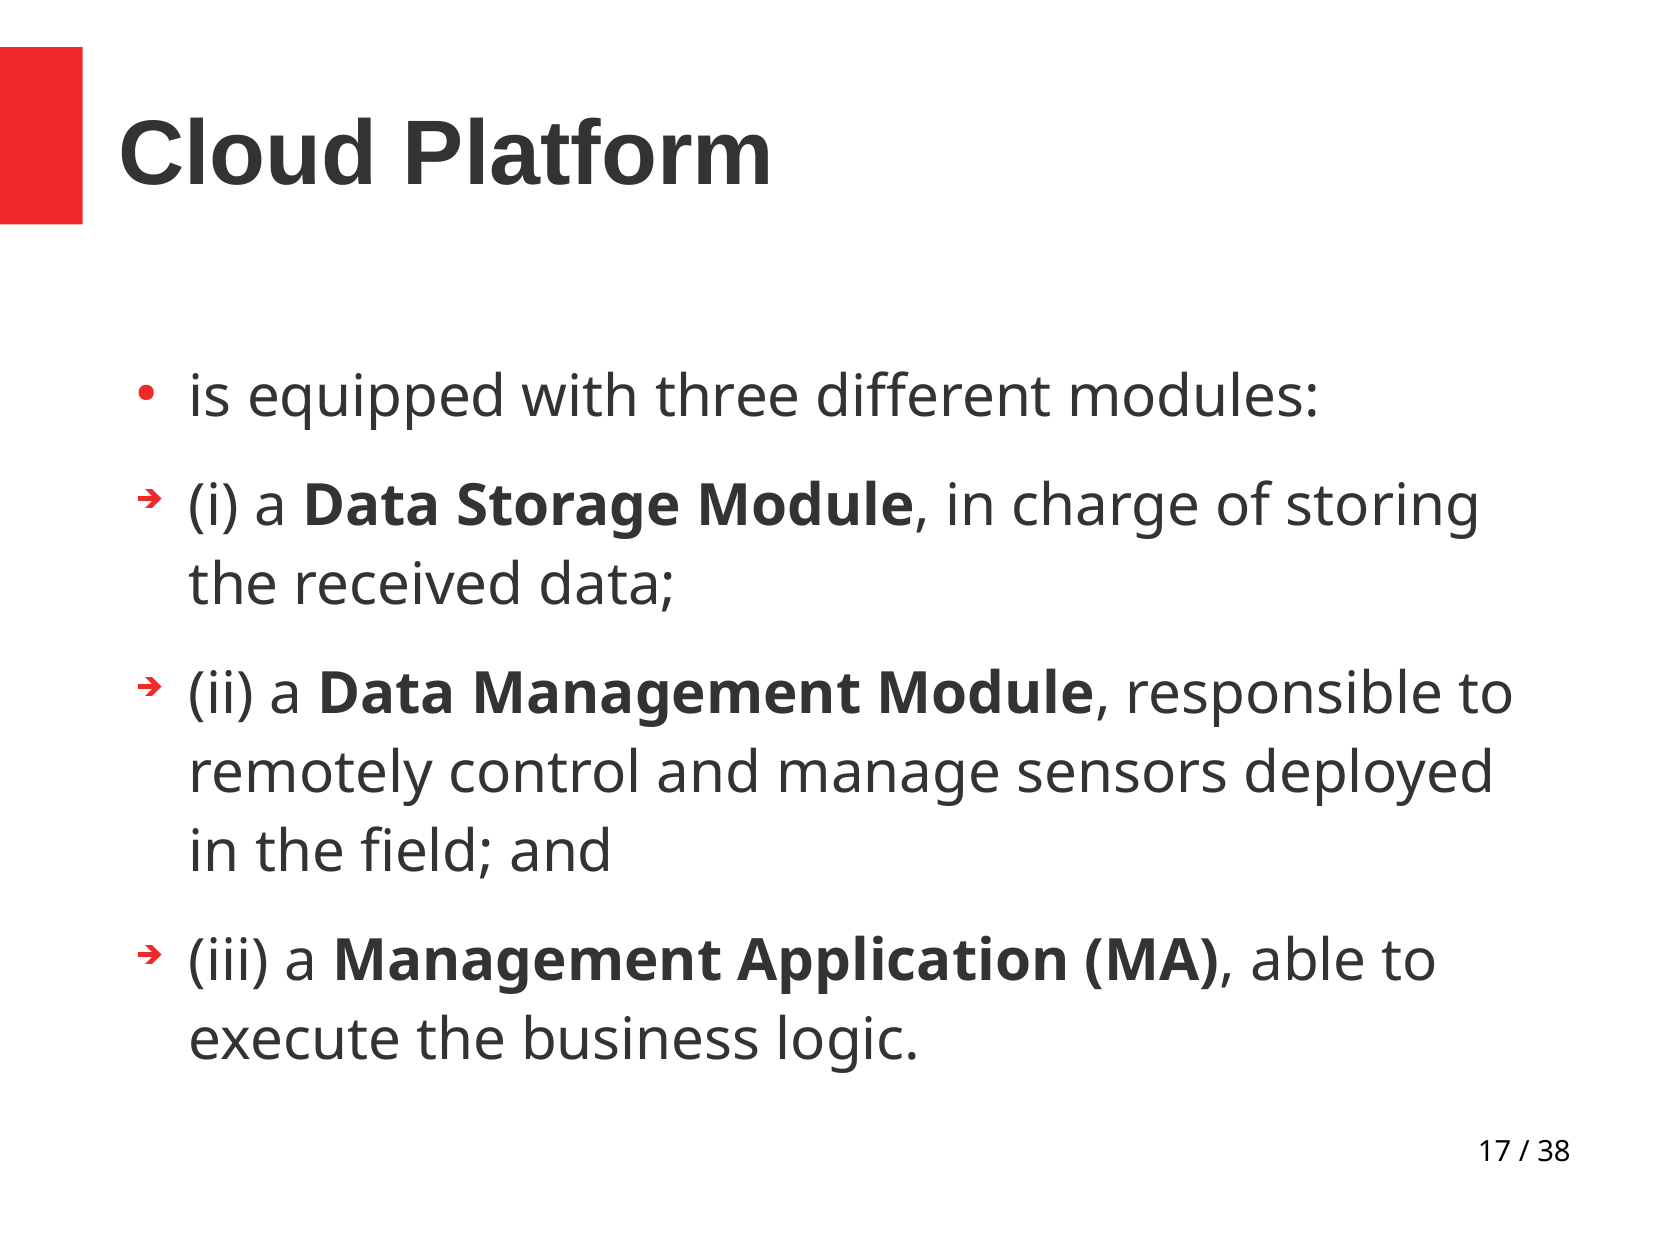

# Cloud Platform
is equipped with three different modules:
(i) a Data Storage Module, in charge of storing the received data;
(ii) a Data Management Module, responsible to remotely control and manage sensors deployed in the field; and
(iii) a Management Application (MA), able to execute the business logic.
17